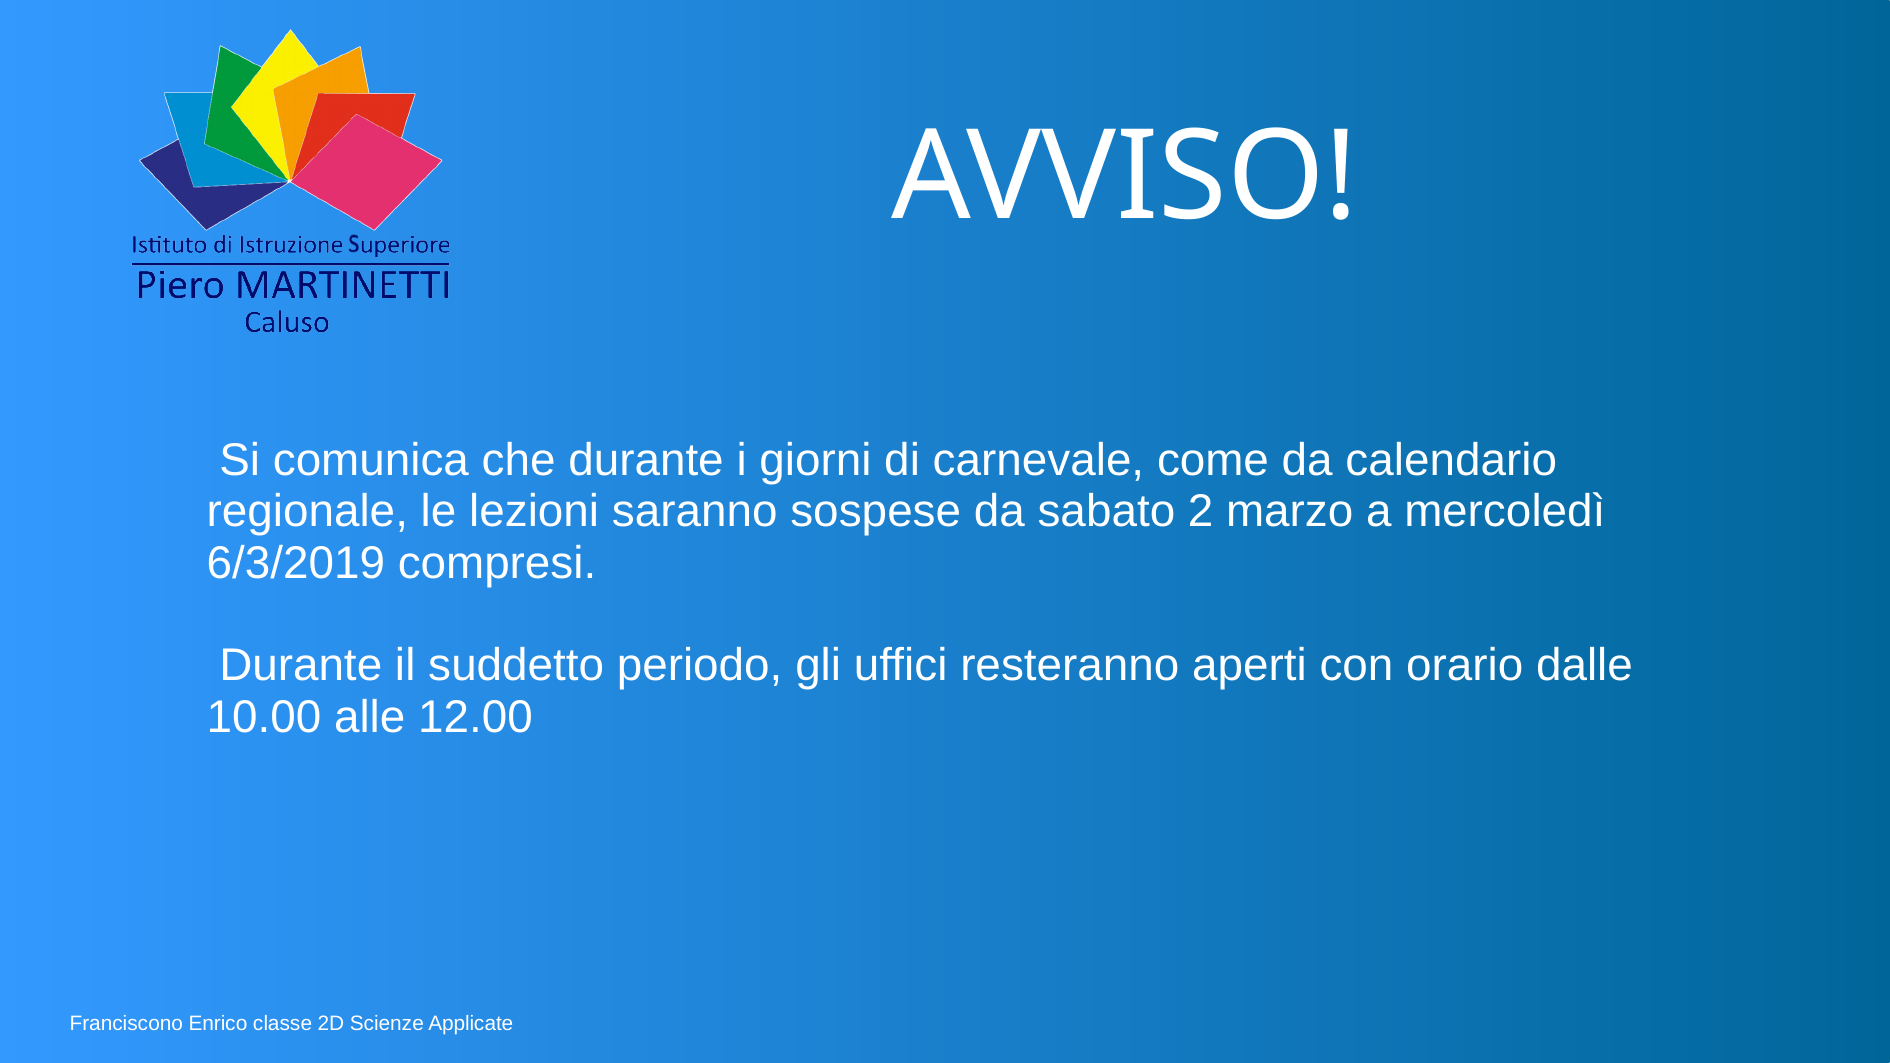

AVVISO!
 Si comunica che durante i giorni di carnevale, come da calendario regionale, le lezioni saranno sospese da sabato 2 marzo a mercoledì 6/3/2019 compresi.
 Durante il suddetto periodo, gli uffici resteranno aperti con orario dalle 10.00 alle 12.00
Franciscono Enrico classe 2D Scienze Applicate